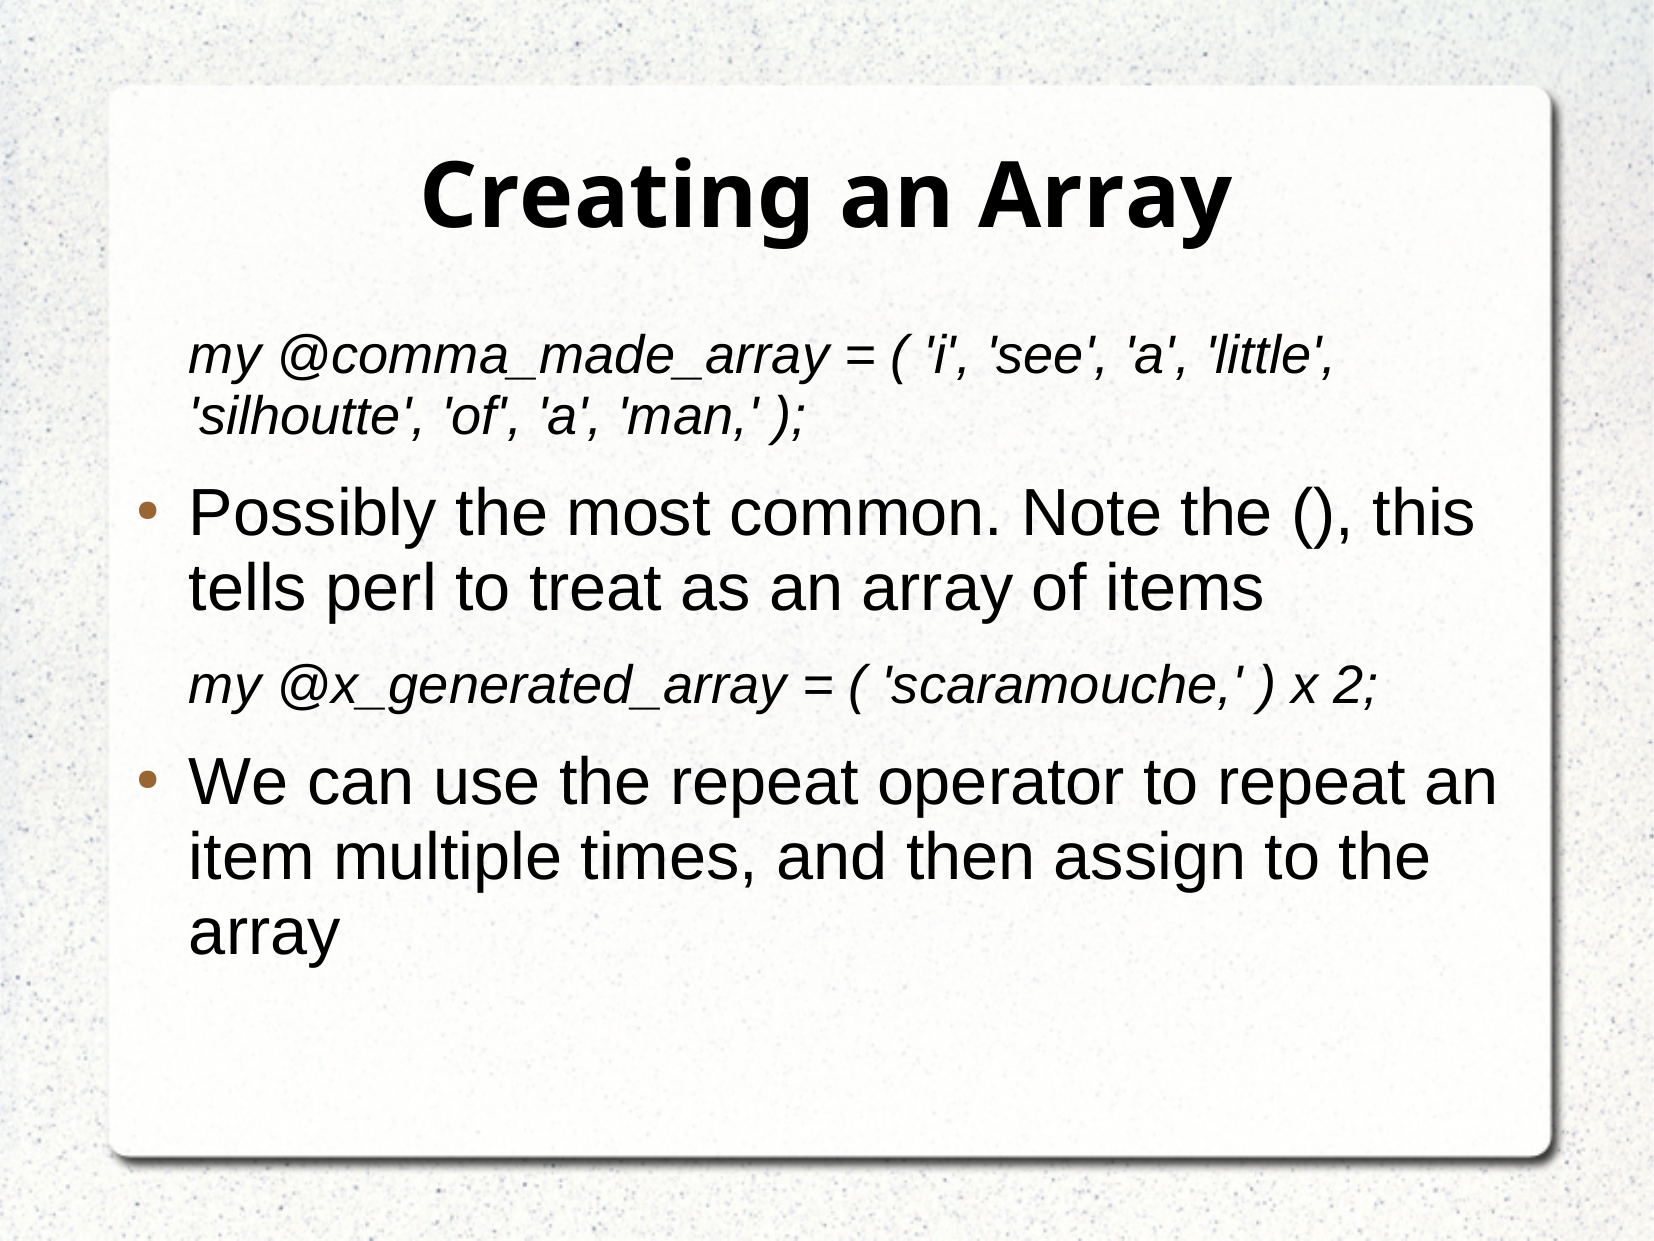

# Creating an Array
my @comma_made_array = ( 'i', 'see', 'a', 'little', 'silhoutte', 'of', 'a', 'man,' );
Possibly the most common. Note the (), this tells perl to treat as an array of items
my @x_generated_array = ( 'scaramouche,' ) x 2;
We can use the repeat operator to repeat an item multiple times, and then assign to the array